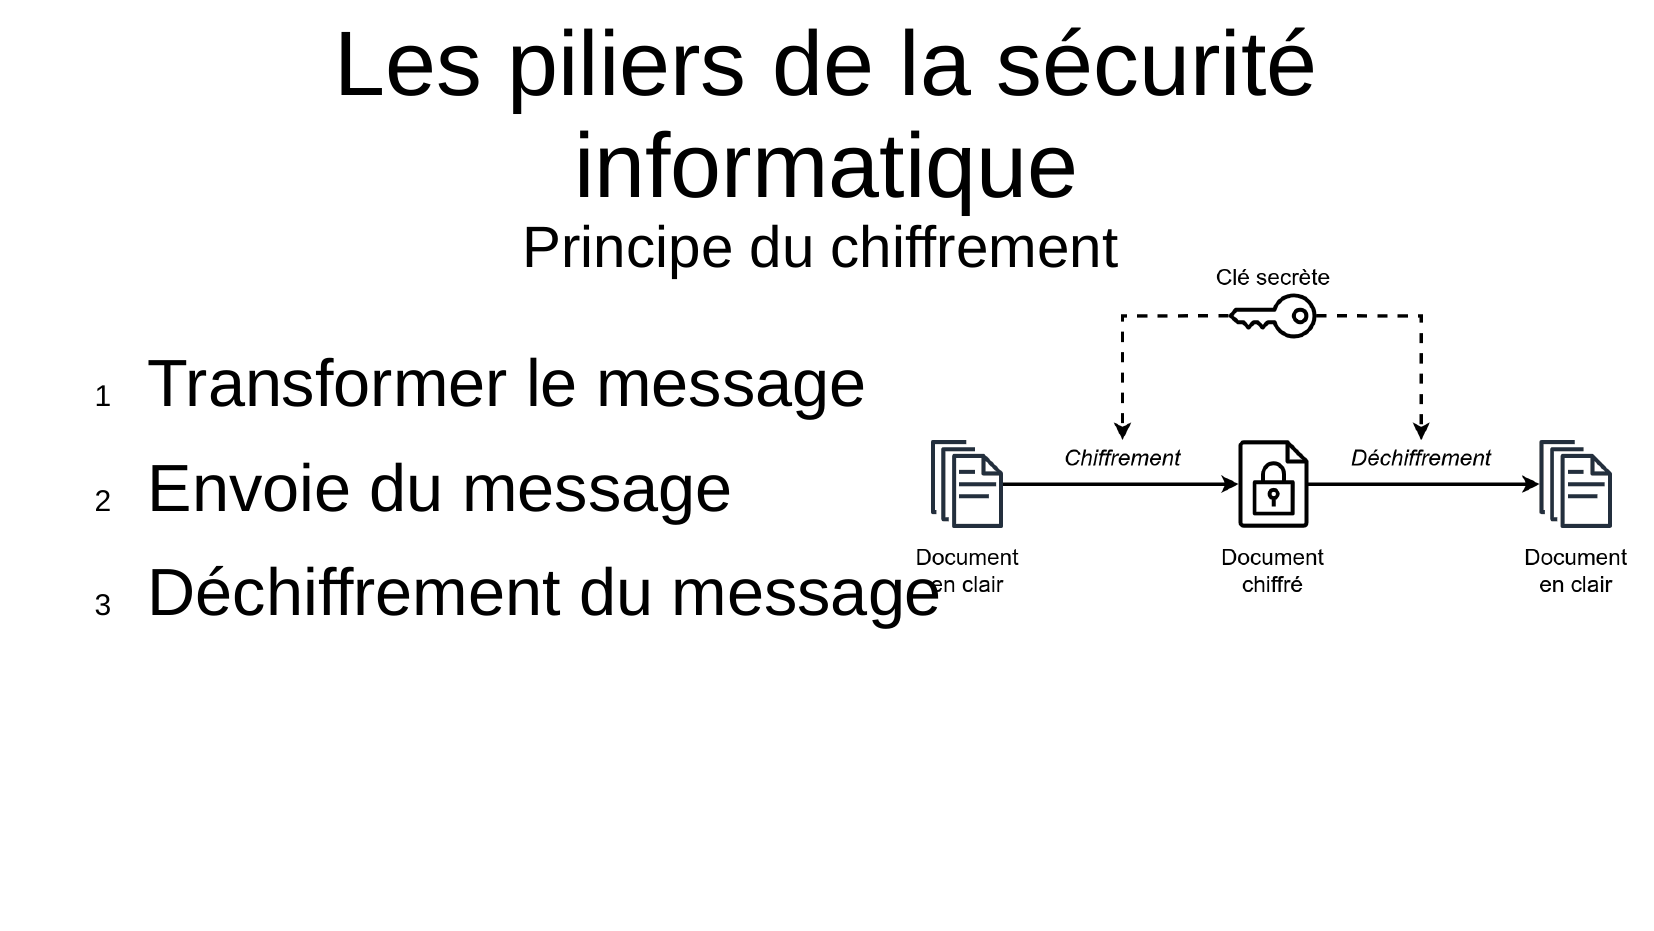

# Les piliers de la sécurité informatique
Principe du chiffrement
Transformer le message
Envoie du message
Déchiffrement du message